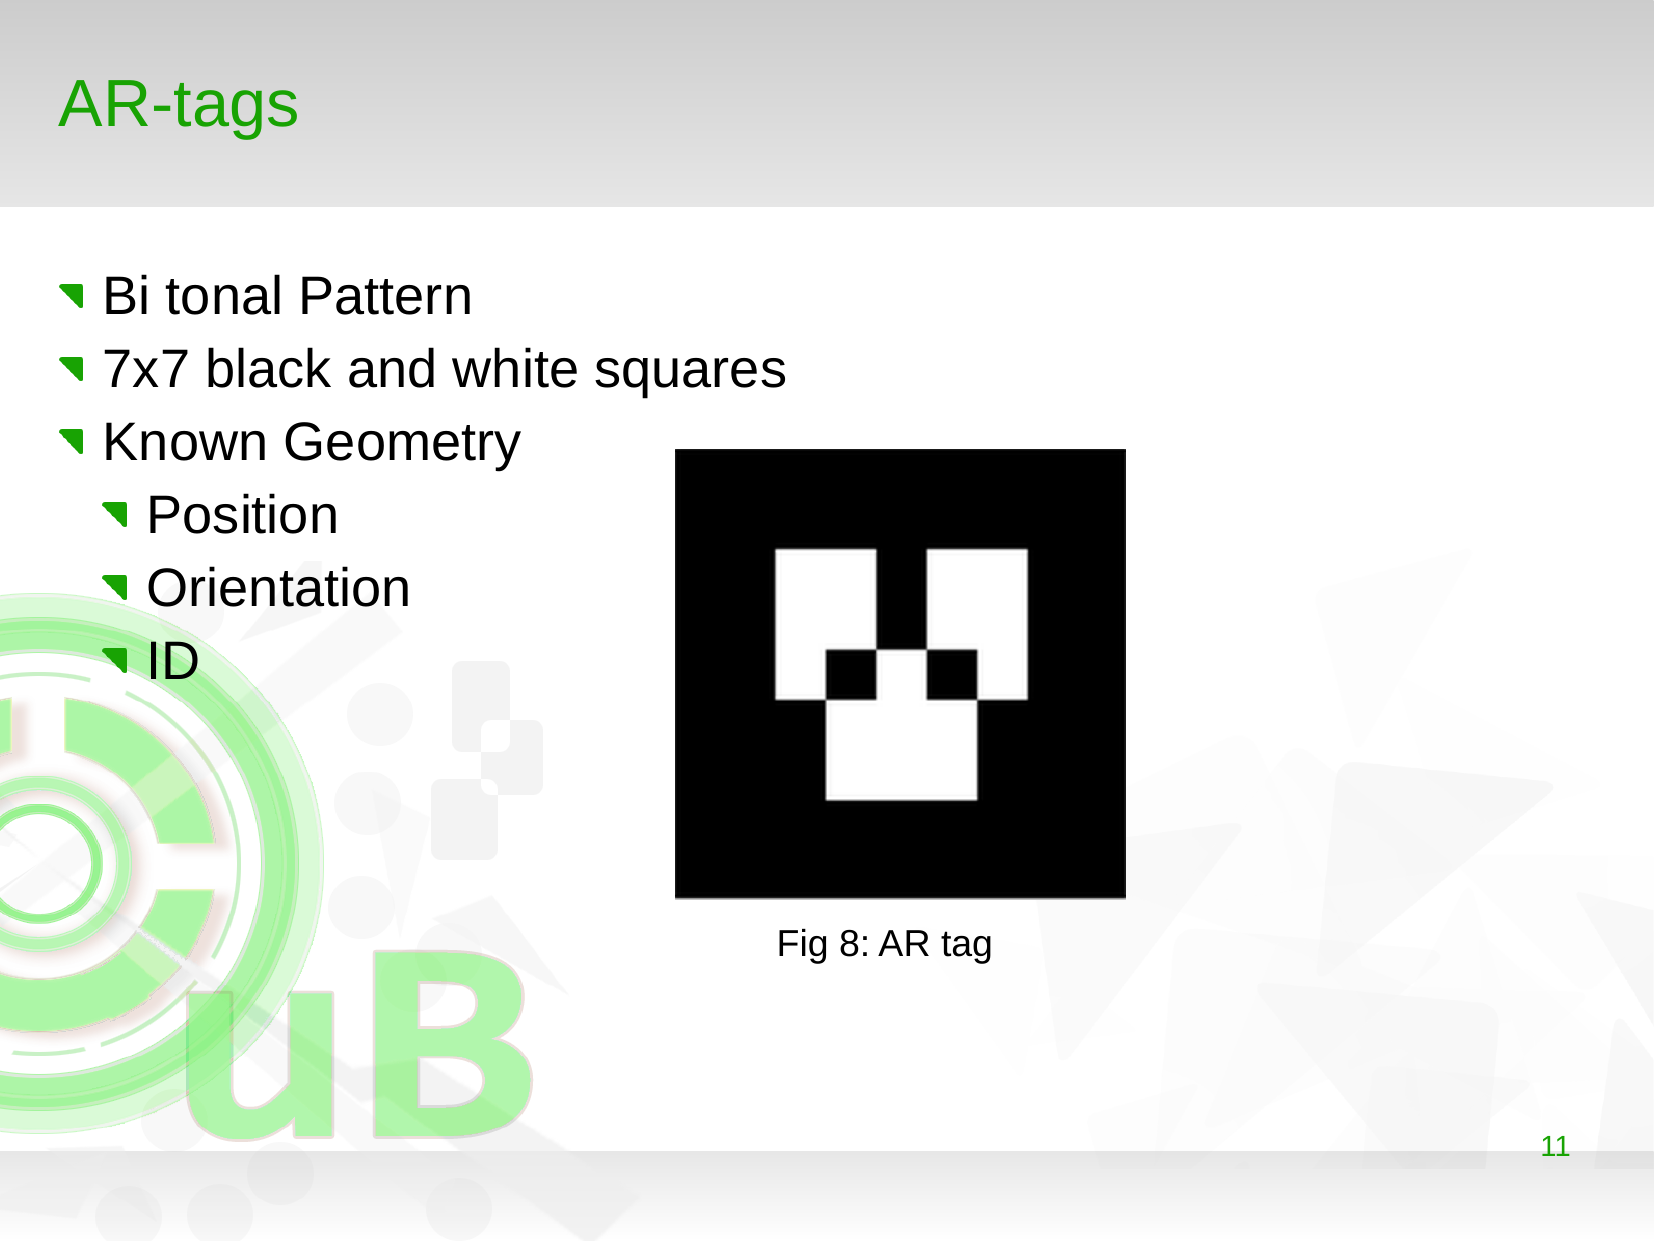

# AR-tags
Bi tonal Pattern
7x7 black and white squares
Known Geometry
Position
Orientation
ID
Fig 8: AR tag
11